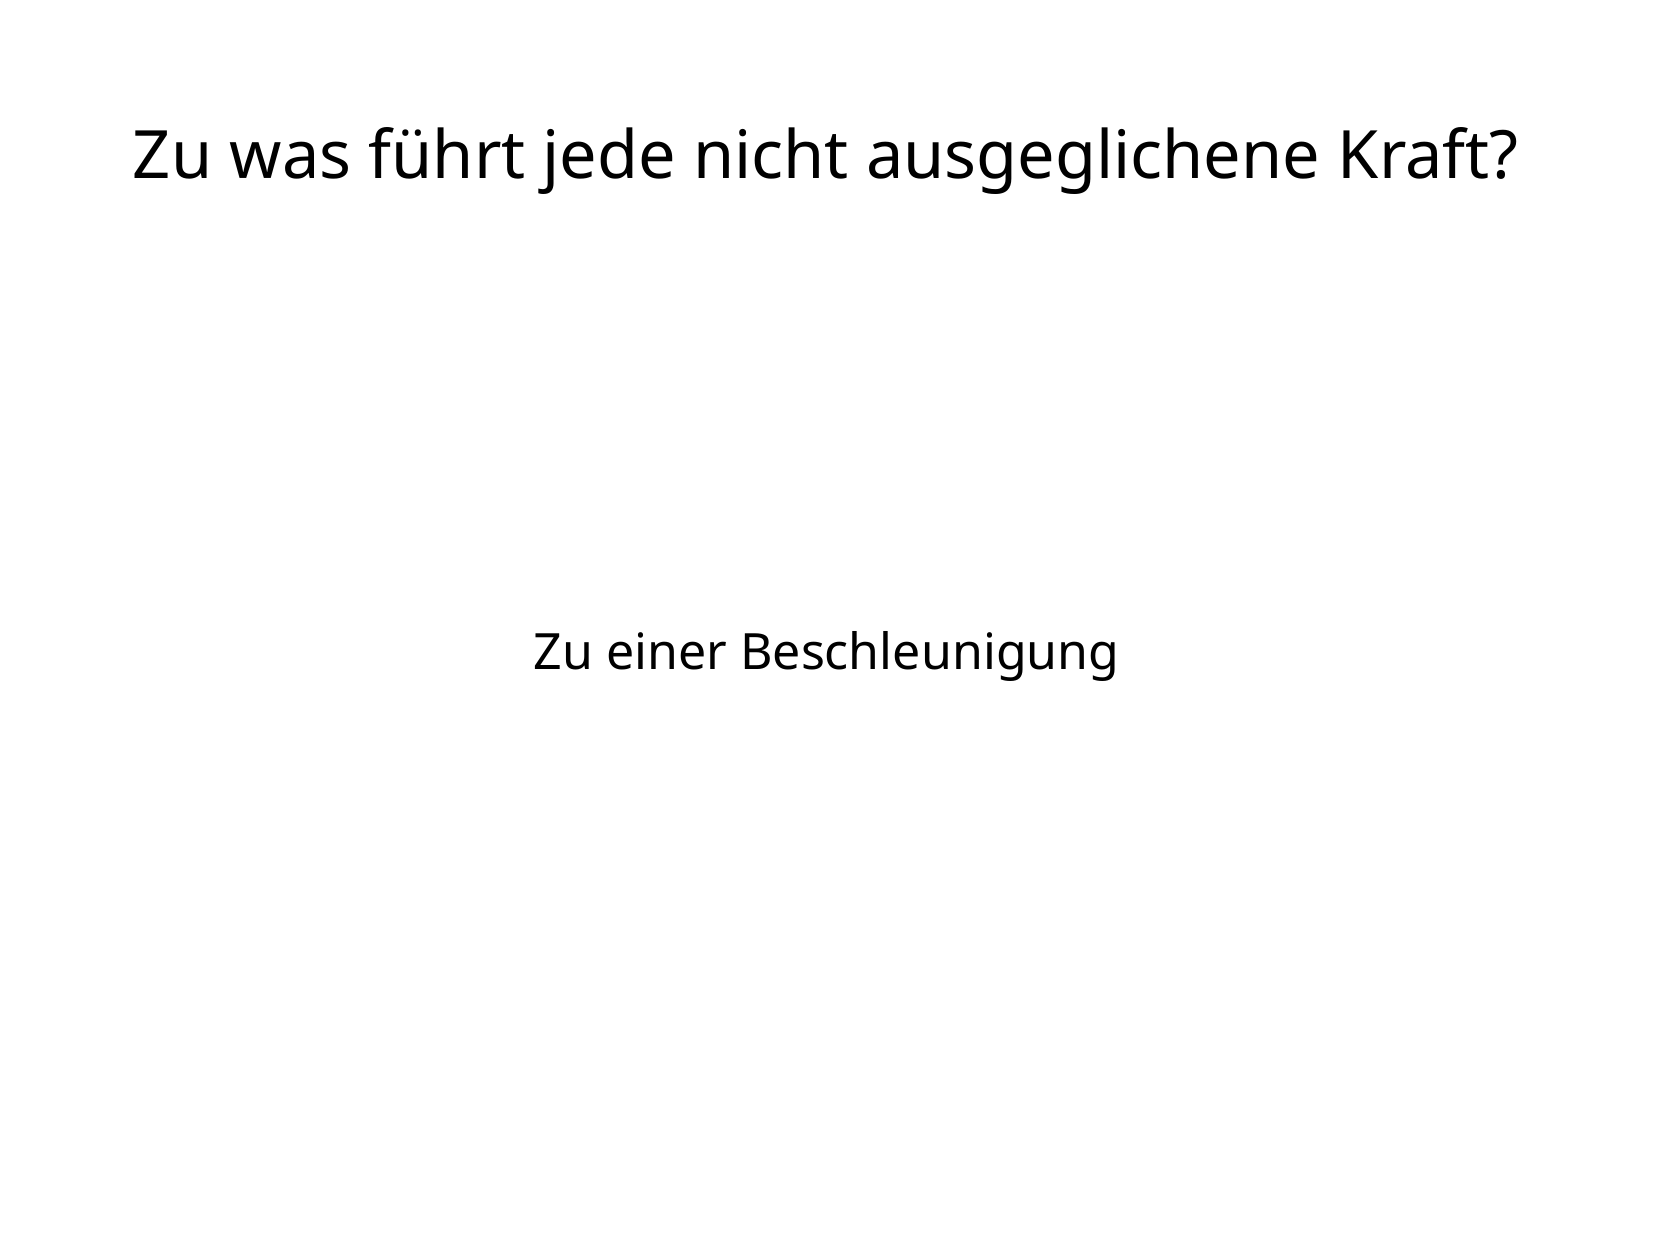

# Zu was führt jede nicht ausgeglichene Kraft?
Zu einer Beschleunigung